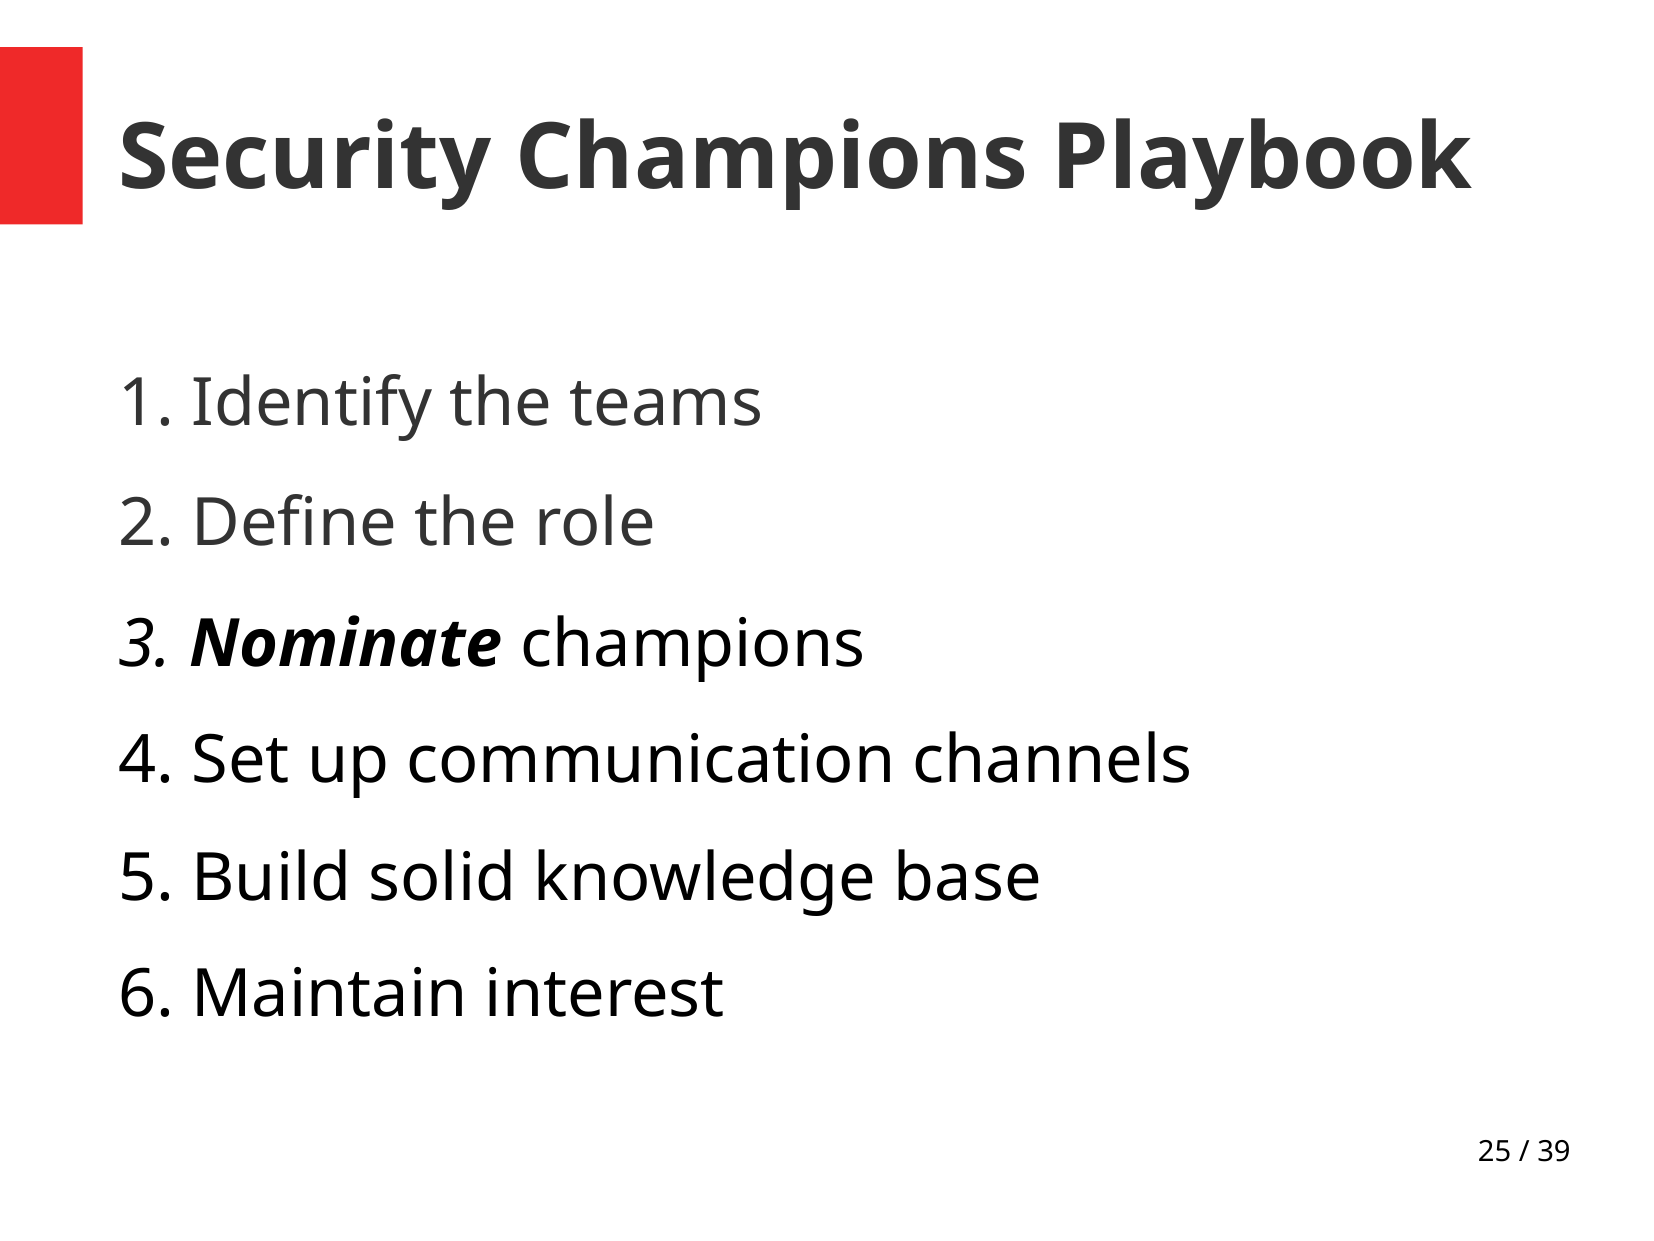

# Security Champions Playbook
1. Identify the teams
2. Define the role
3. Nominate champions
4. Set up communication channels
5. Build solid knowledge base
6. Maintain interest
25